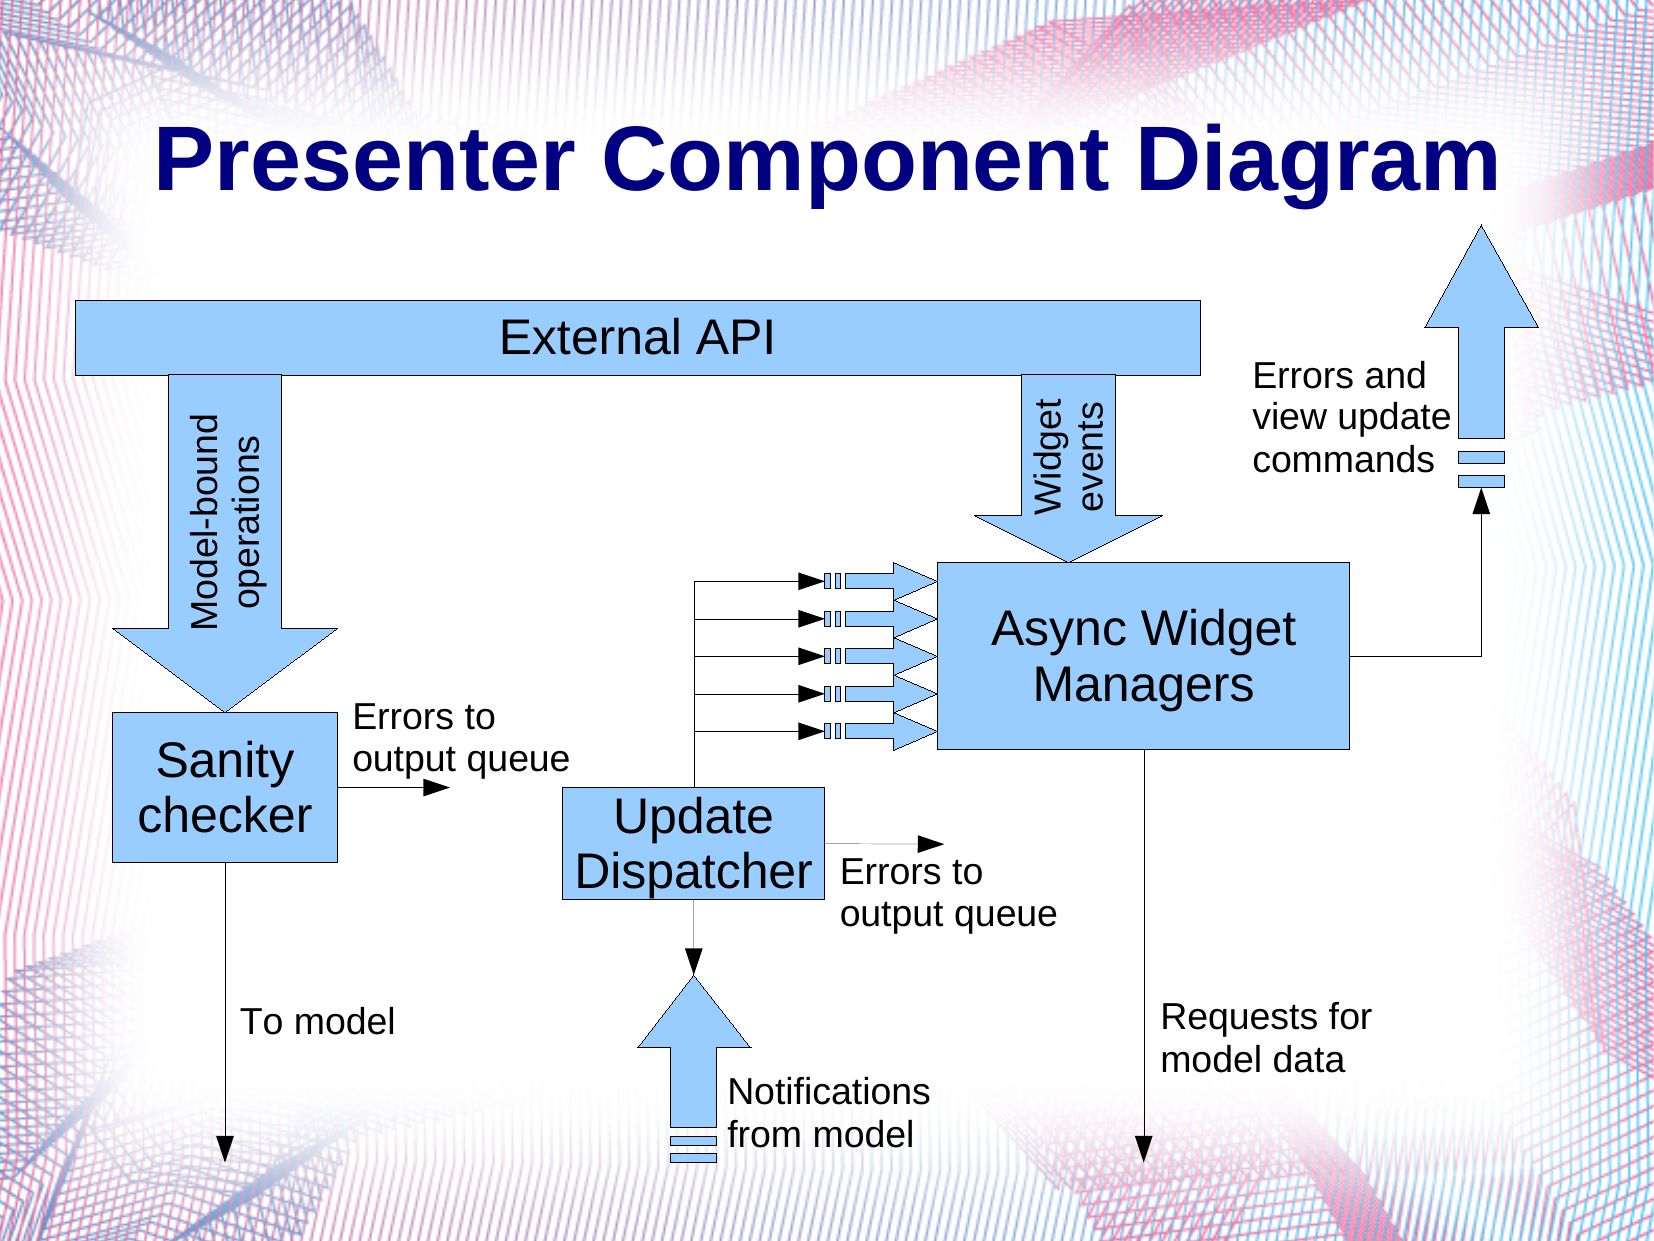

# Presenter Component Diagram
External API
Errors and
view update
commands
Widget
events
Model-bound
operations
Async Widget
Managers
Errors to
output queue
Sanity
checker
Update
Dispatcher
Errors to
output queue
Requests for
model data
To model
Notifications
from model